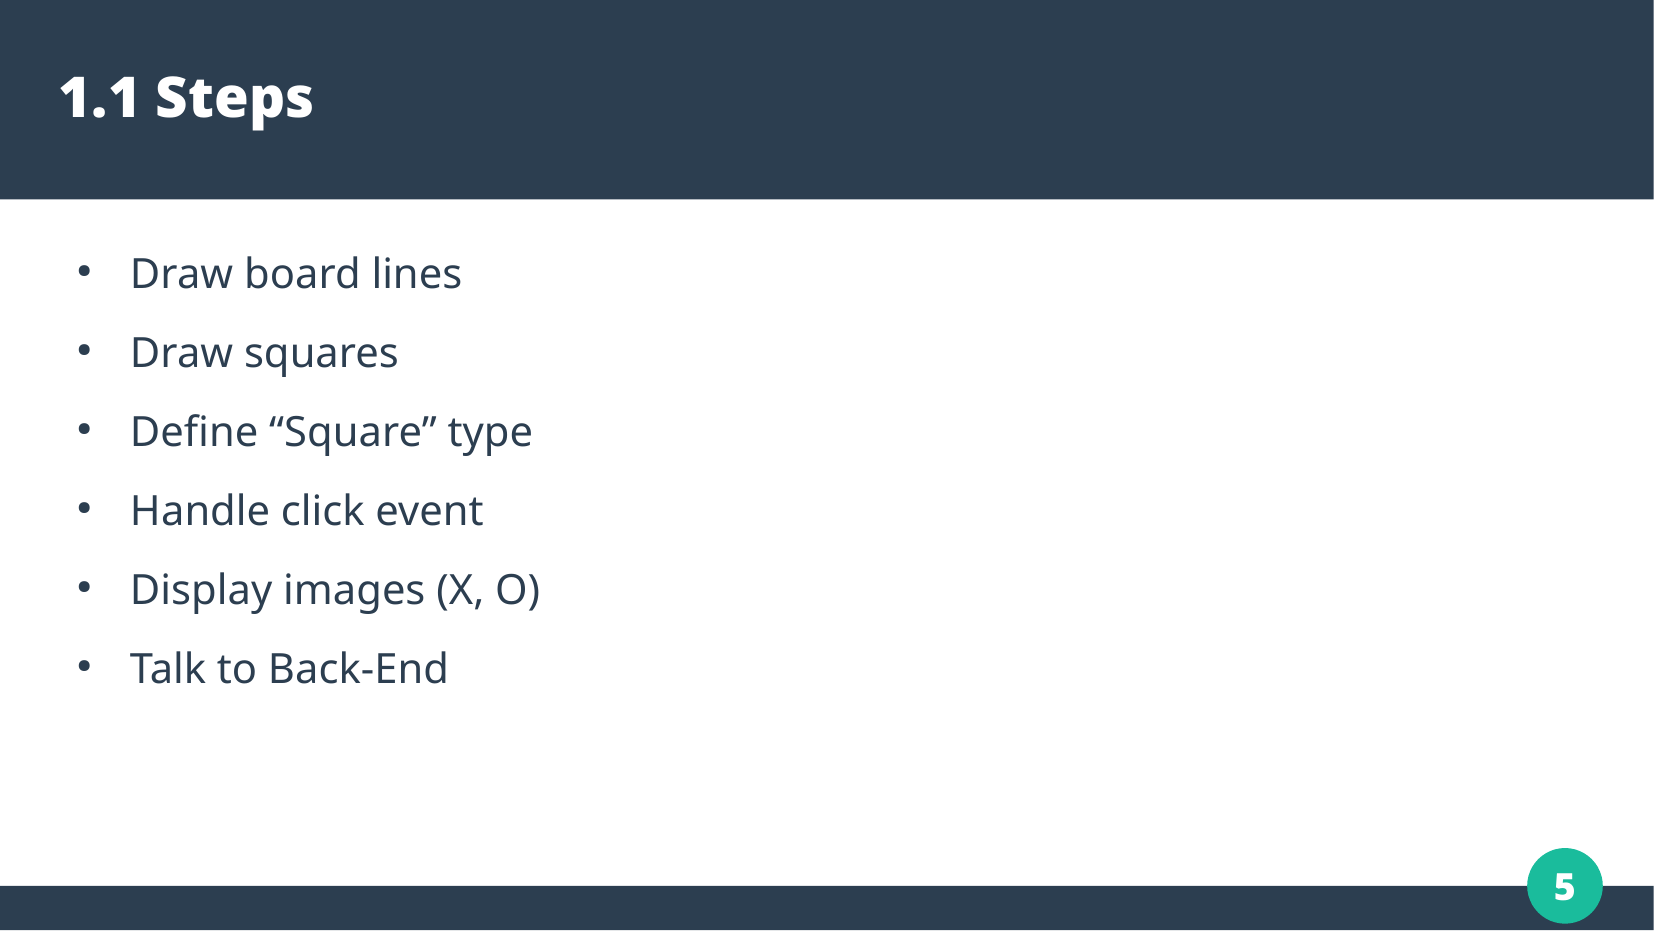

# 1.1 Steps
Draw board lines
Draw squares
Define “Square” type
Handle click event
Display images (X, O)
Talk to Back-End